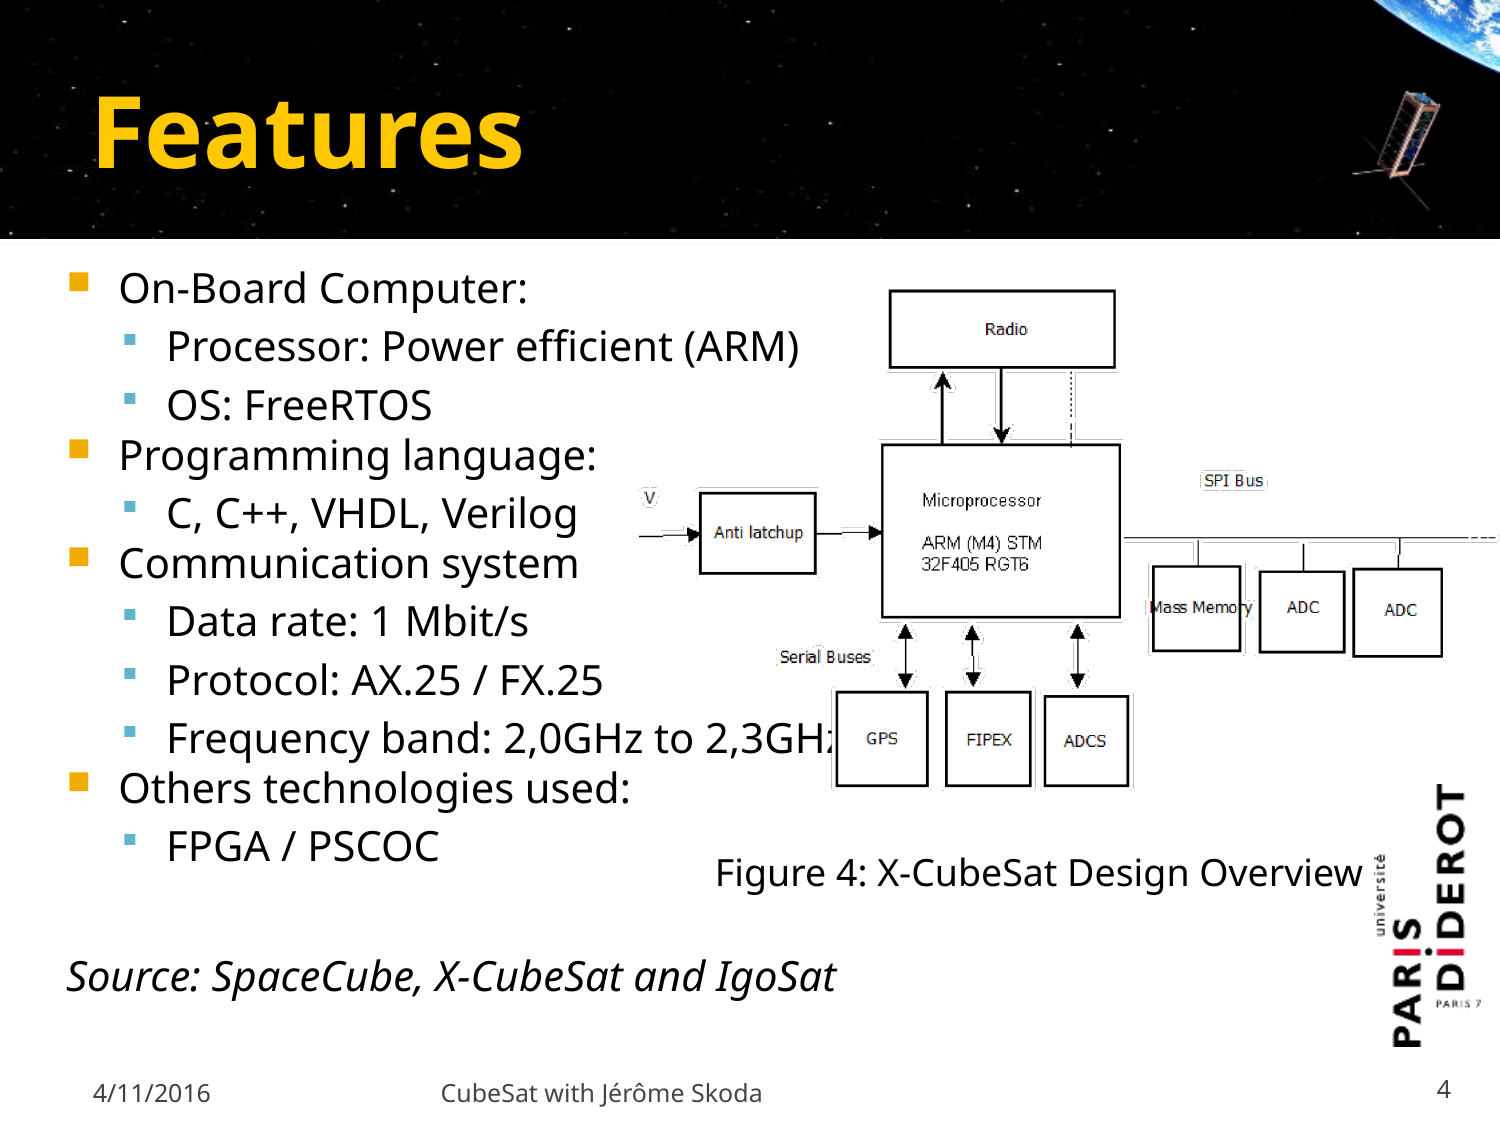

# Features
On-Board Computer:
Processor: Power efficient (ARM)
OS: FreeRTOS
Programming language:
C, C++, VHDL, Verilog
Communication system
Data rate: 1 Mbit/s
Protocol: AX.25 / FX.25
Frequency band: 2,0GHz to 2,3GHz
Others technologies used:
FPGA / PSCOC
Source: SpaceCube, X-CubeSat and IgoSat
Figure 4: X-CubeSat Design Overview
4/11/2016
CubeSat with Jérôme Skoda